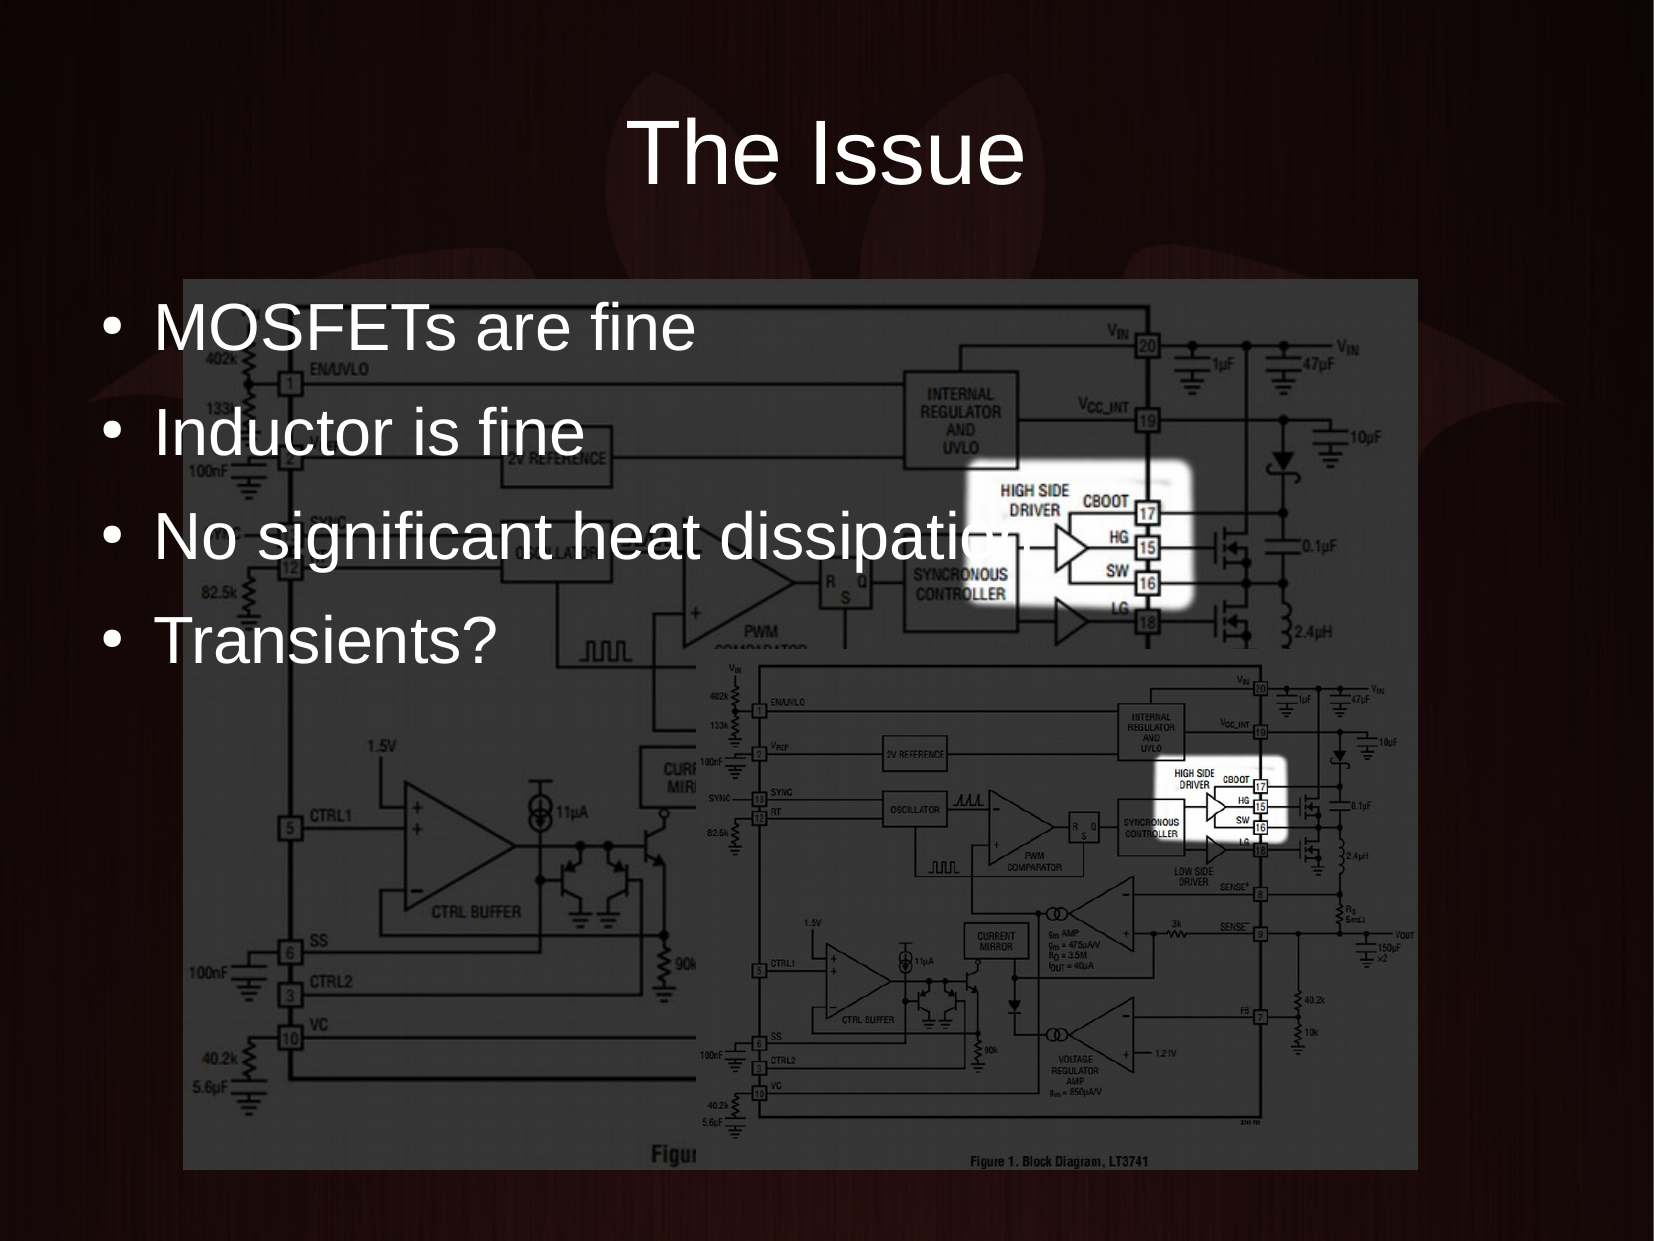

# The Issue
MOSFETs are fine
Inductor is fine
No significant heat dissipation
Transients?